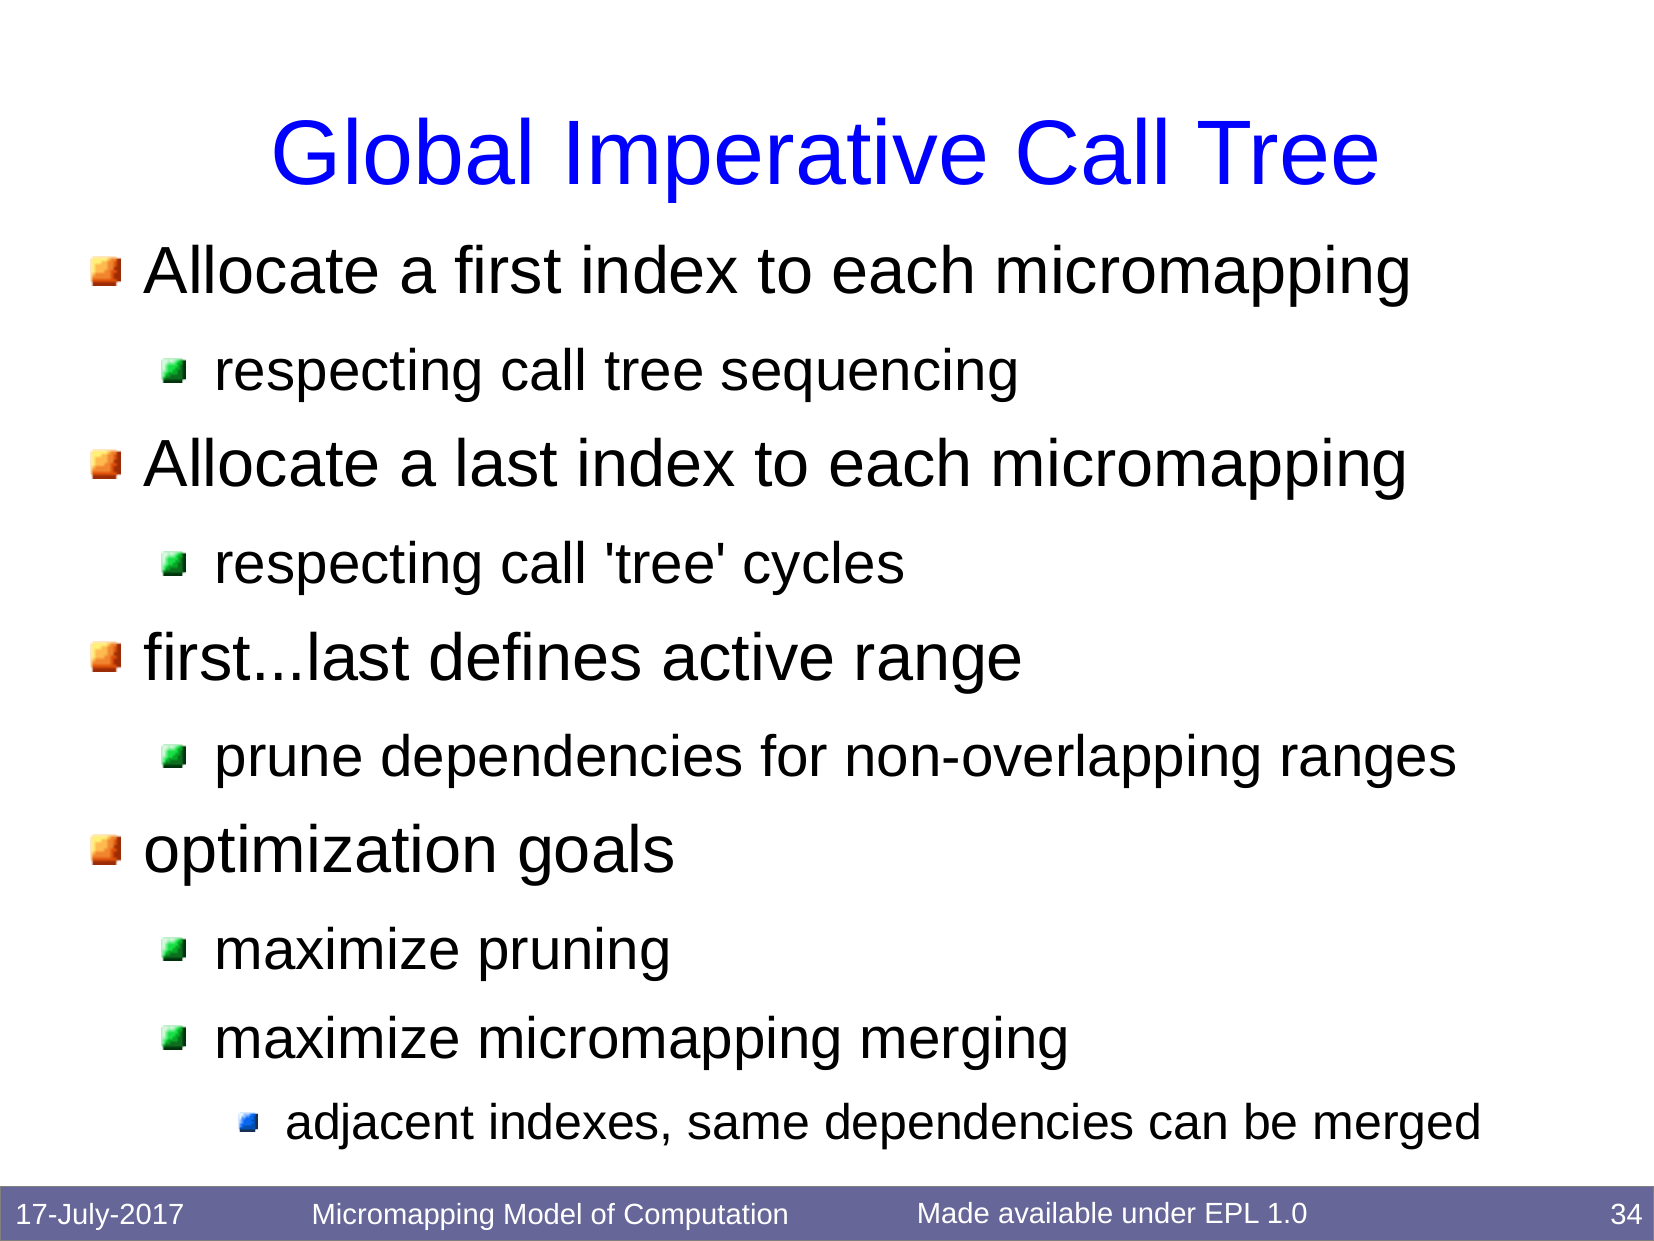

# Global Imperative Call Tree
Allocate a first index to each micromapping
respecting call tree sequencing
Allocate a last index to each micromapping
respecting call 'tree' cycles
first...last defines active range
prune dependencies for non-overlapping ranges
optimization goals
maximize pruning
maximize micromapping merging
adjacent indexes, same dependencies can be merged
17-July-2017
Micromapping Model of Computation
34